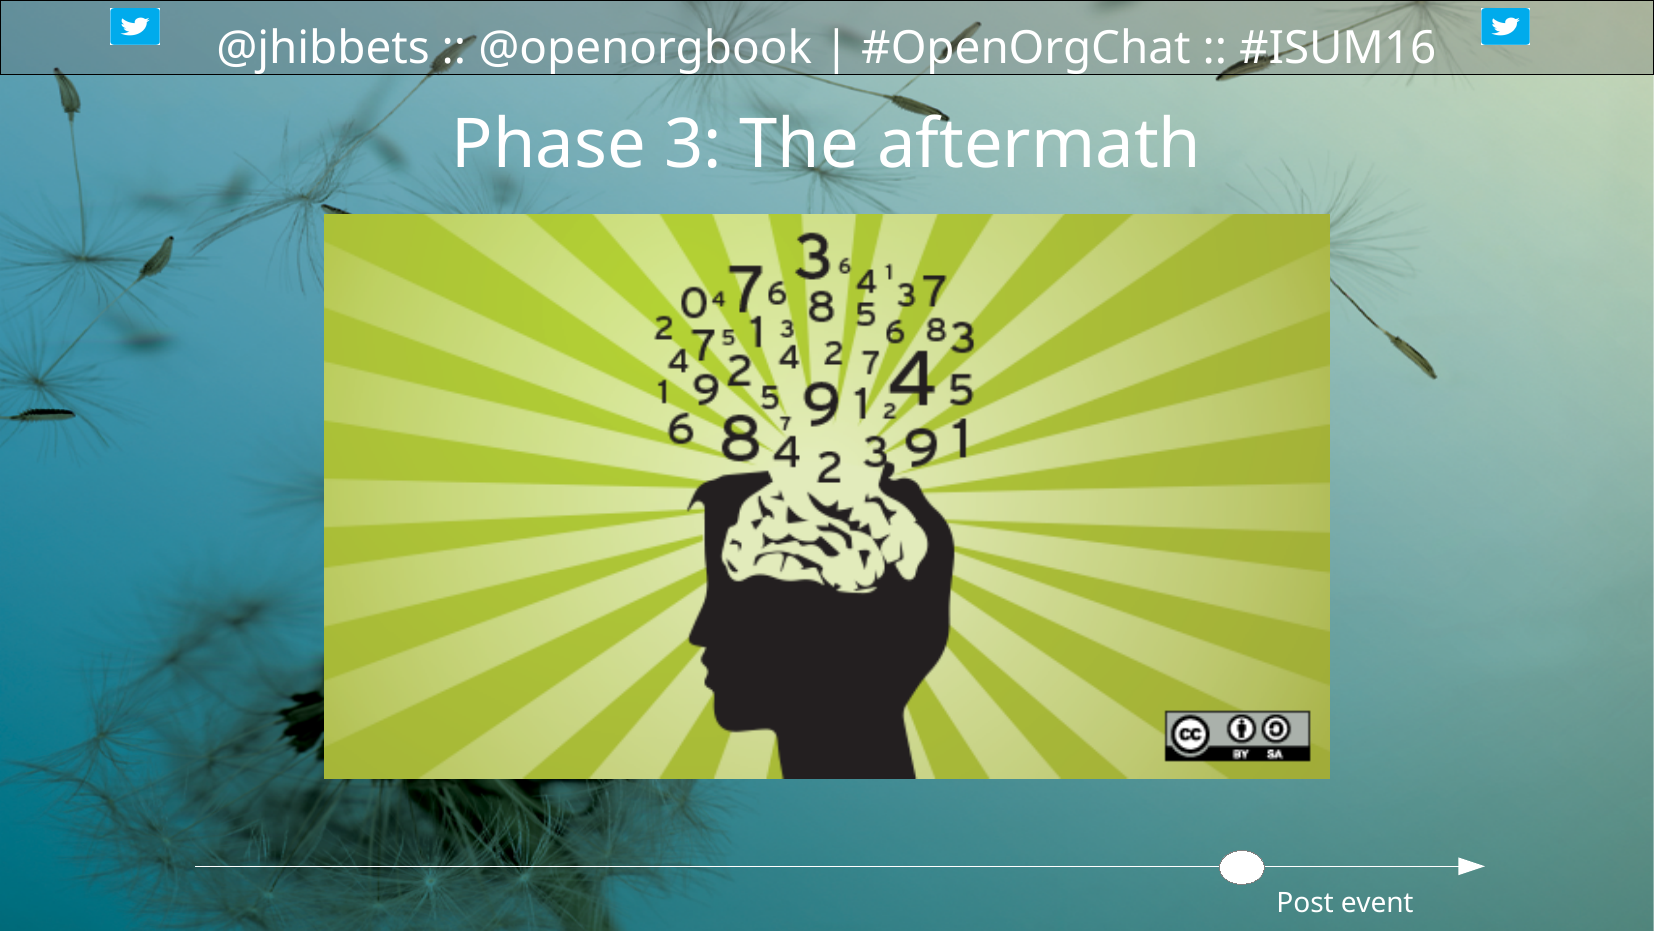

# Phase 3: The aftermath
Post event